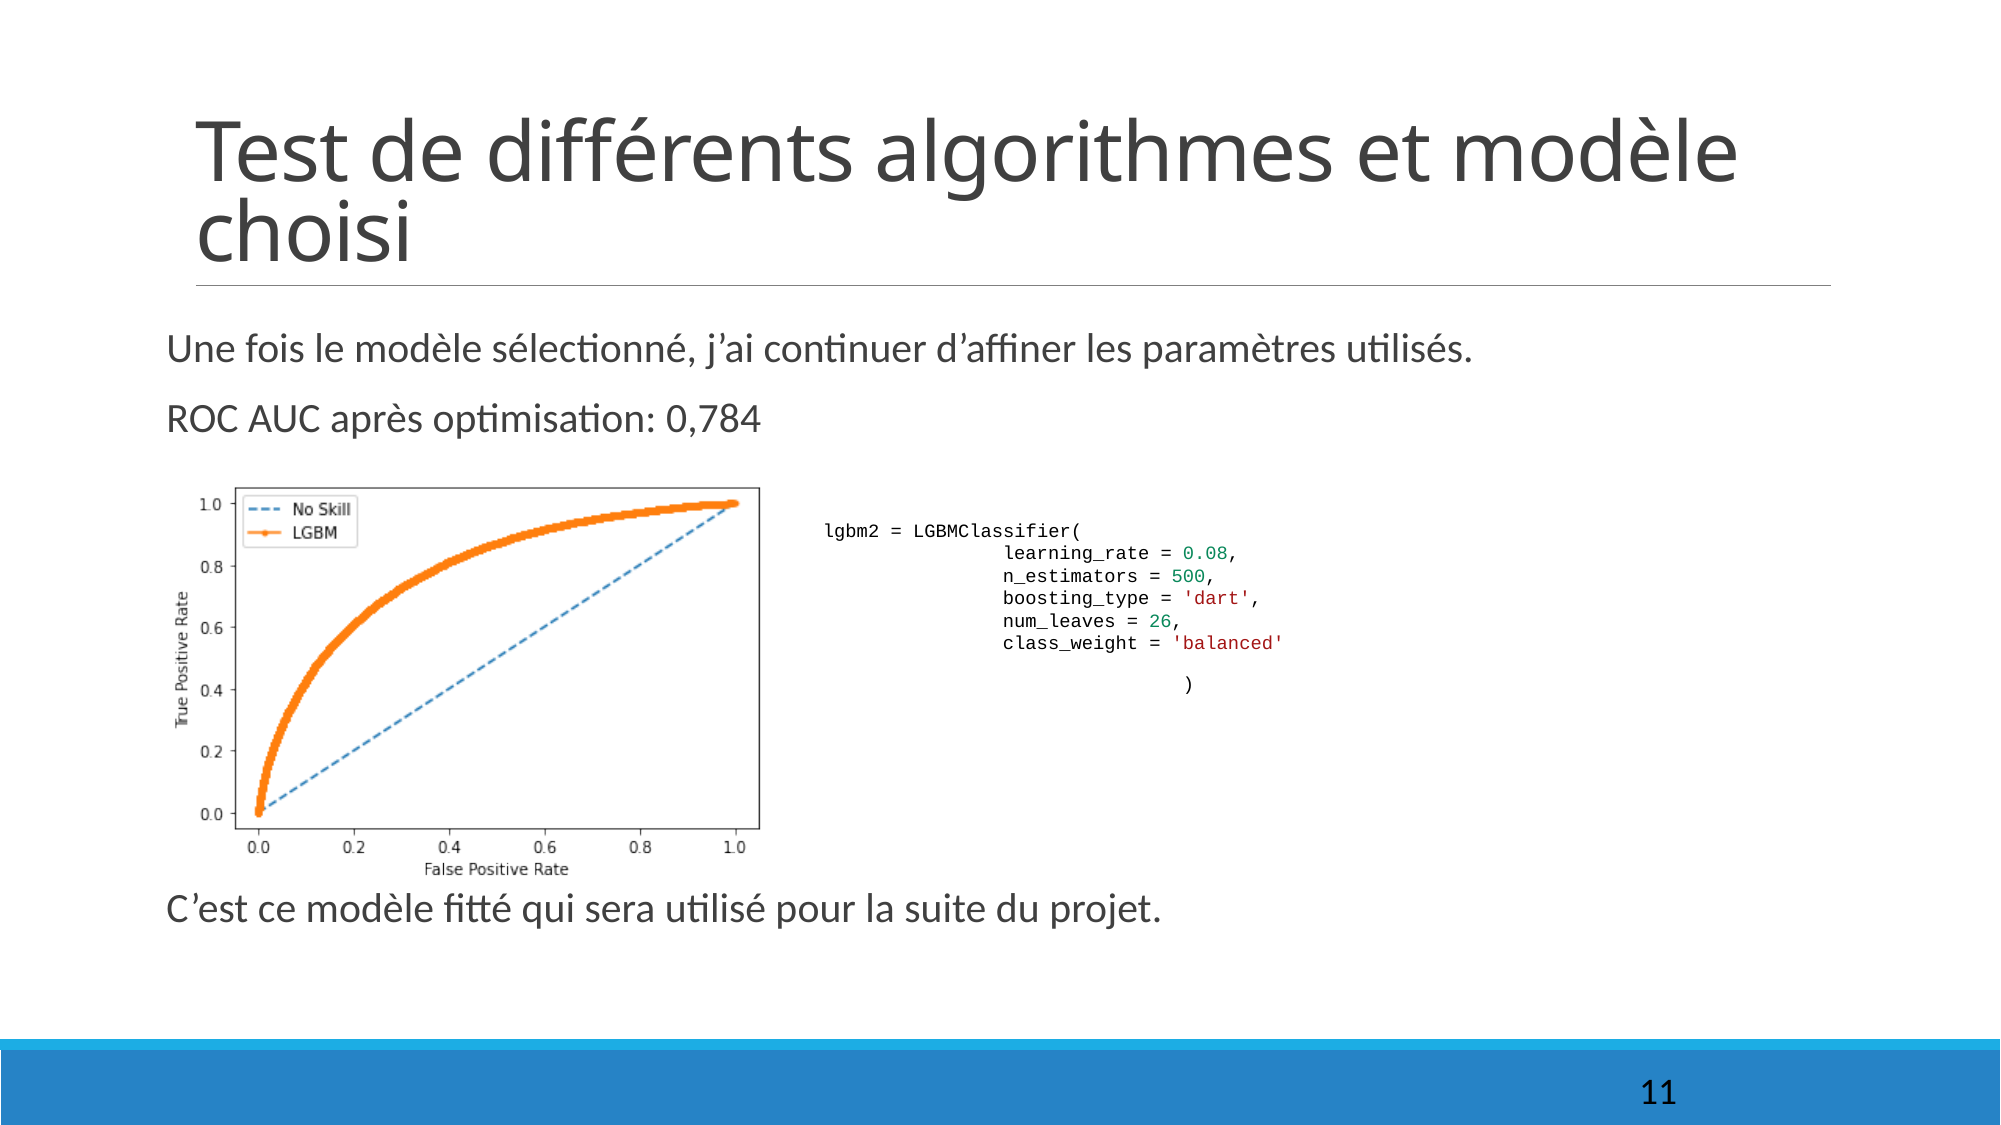

# Test de différents algorithmes et modèle choisi
Une fois le modèle sélectionné, j’ai continuer d’affiner les paramètres utilisés.
ROC AUC après optimisation: 0,784
C’est ce modèle fitté qui sera utilisé pour la suite du projet.
lgbm2 = LGBMClassifier(
                learning_rate = 0.08,
                n_estimators = 500,
                boosting_type = 'dart',
                num_leaves = 26,
                class_weight = 'balanced'
                )